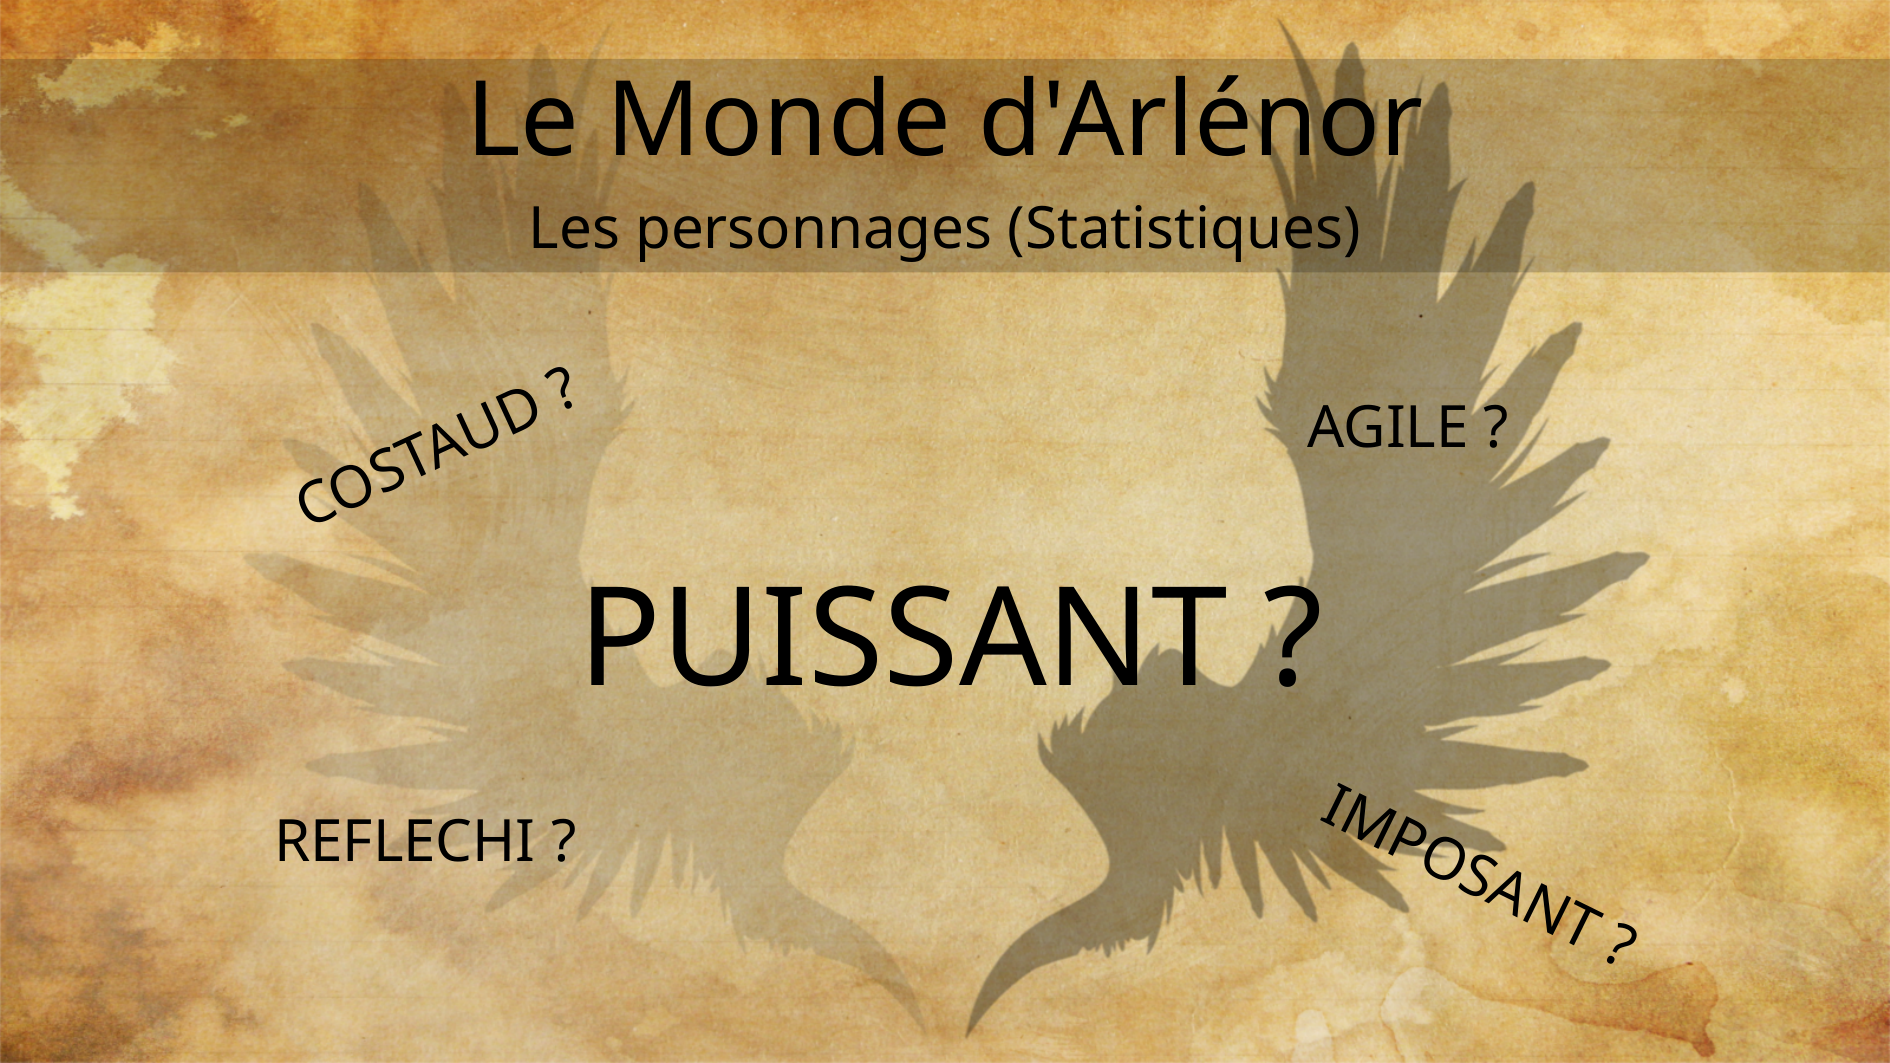

Le Monde d'Arlénor
Les personnages (Statistiques)
AGILE ?
# COSTAUD ?
PUISSANT ?
REFLECHI ?
 IMPOSANT ?